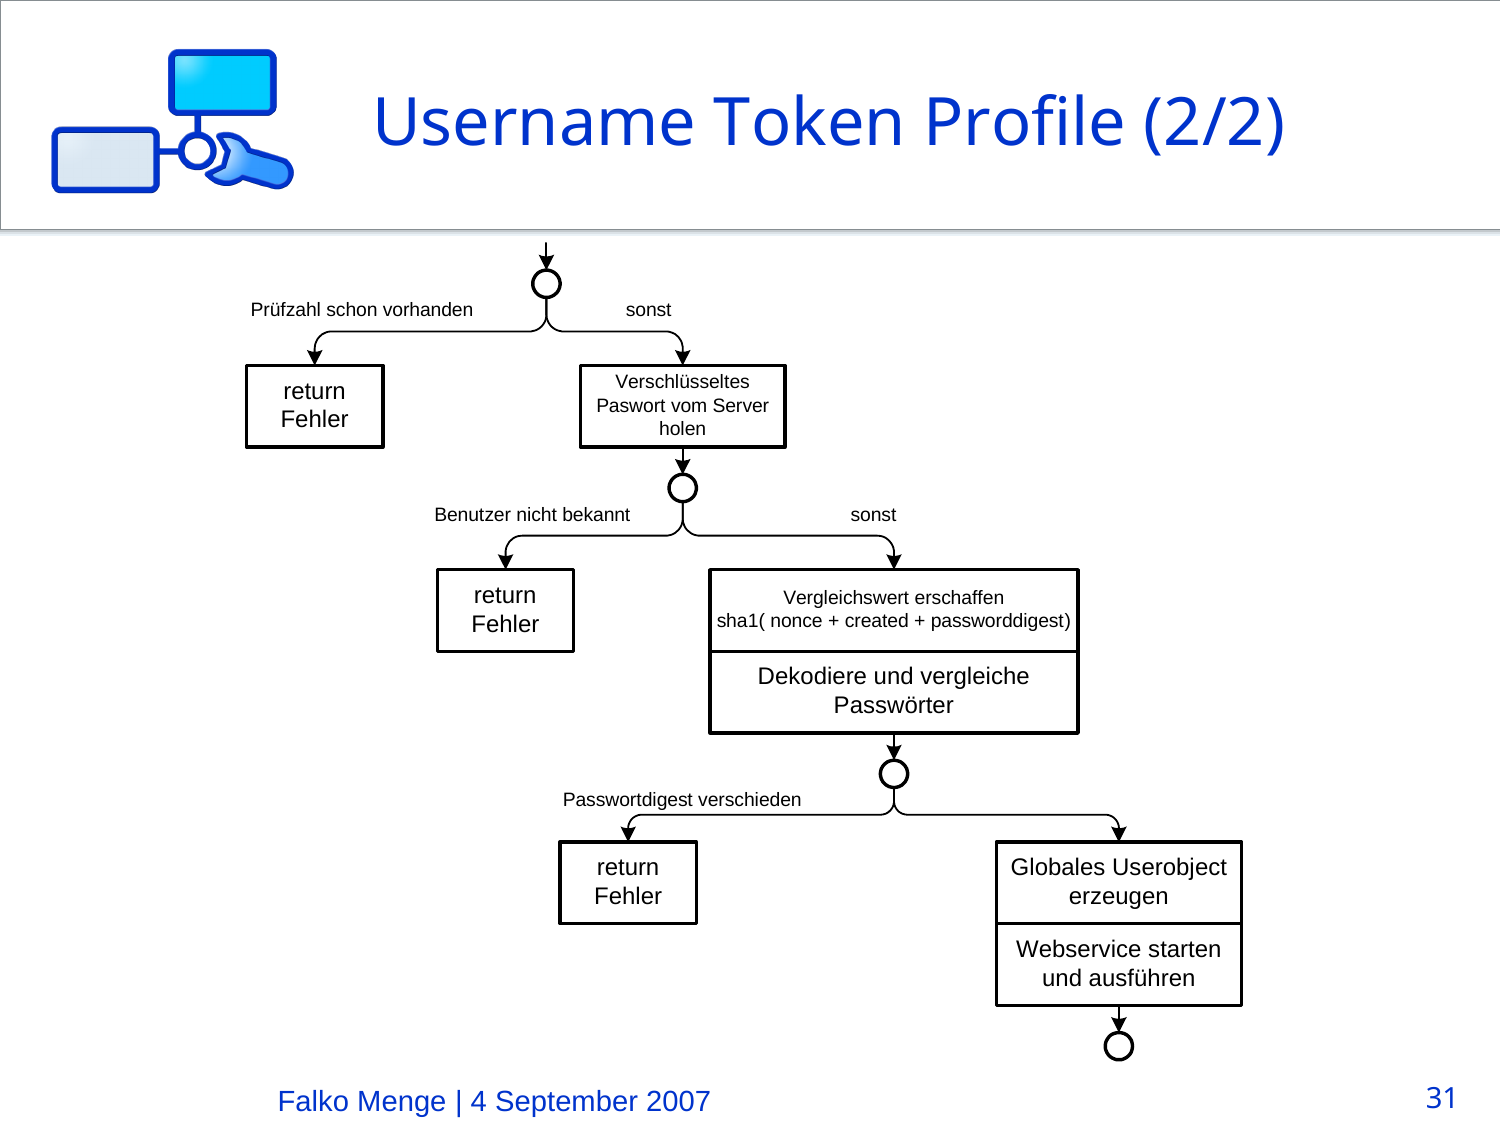

# Username Token Profile (2/2)
Falko Menge
31